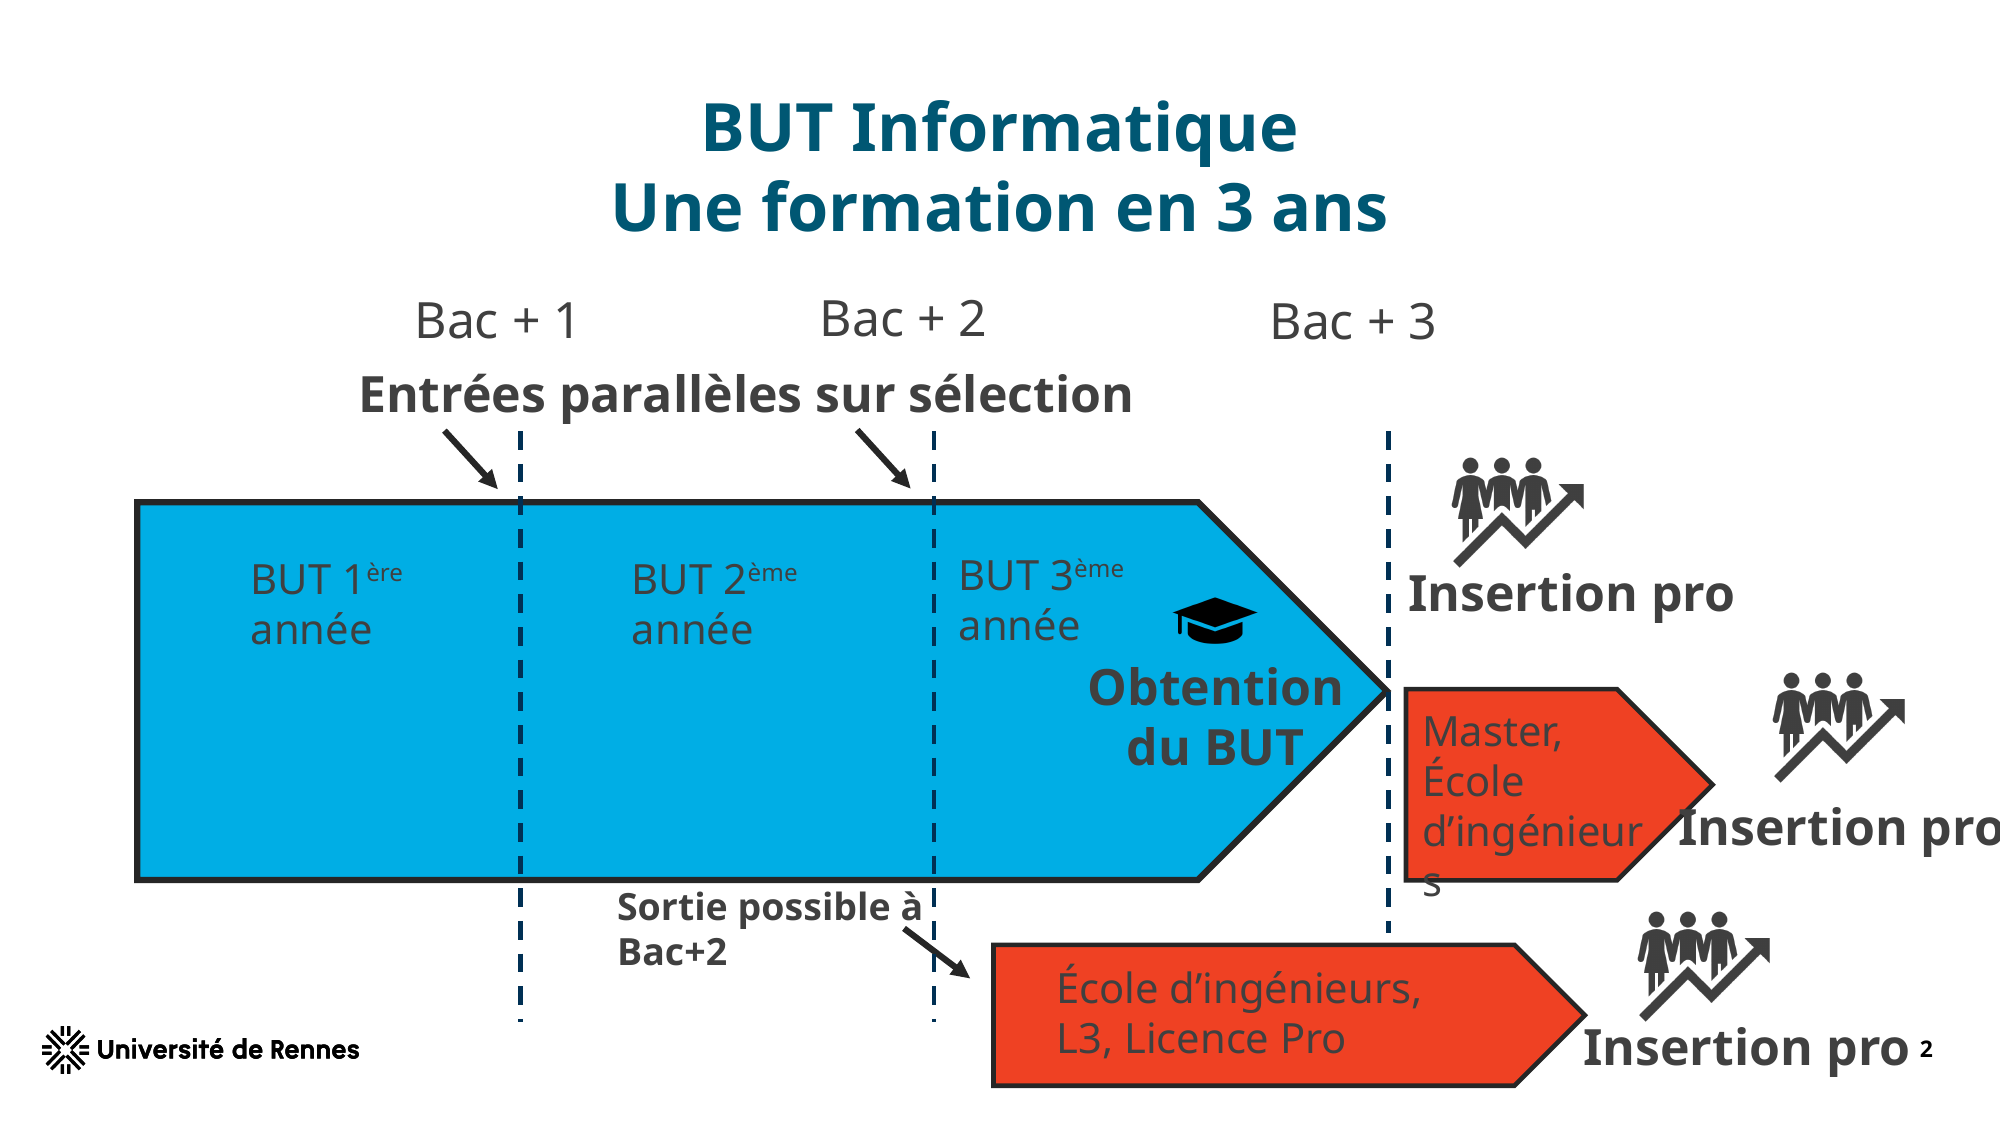

BUT Informatique
Une formation en 3 ans
Bac + 2
Bac + 1
Bac + 3
Entrées parallèles sur sélection
BUT 3ème année
BUT 1ère année
BUT 2ème année
Insertion pro
Obtention du BUT
Master,
École
d’ingénieurs
Insertion pro
Sortie possible à Bac+2
École d’ingénieurs, L3, Licence Pro
Insertion pro
2